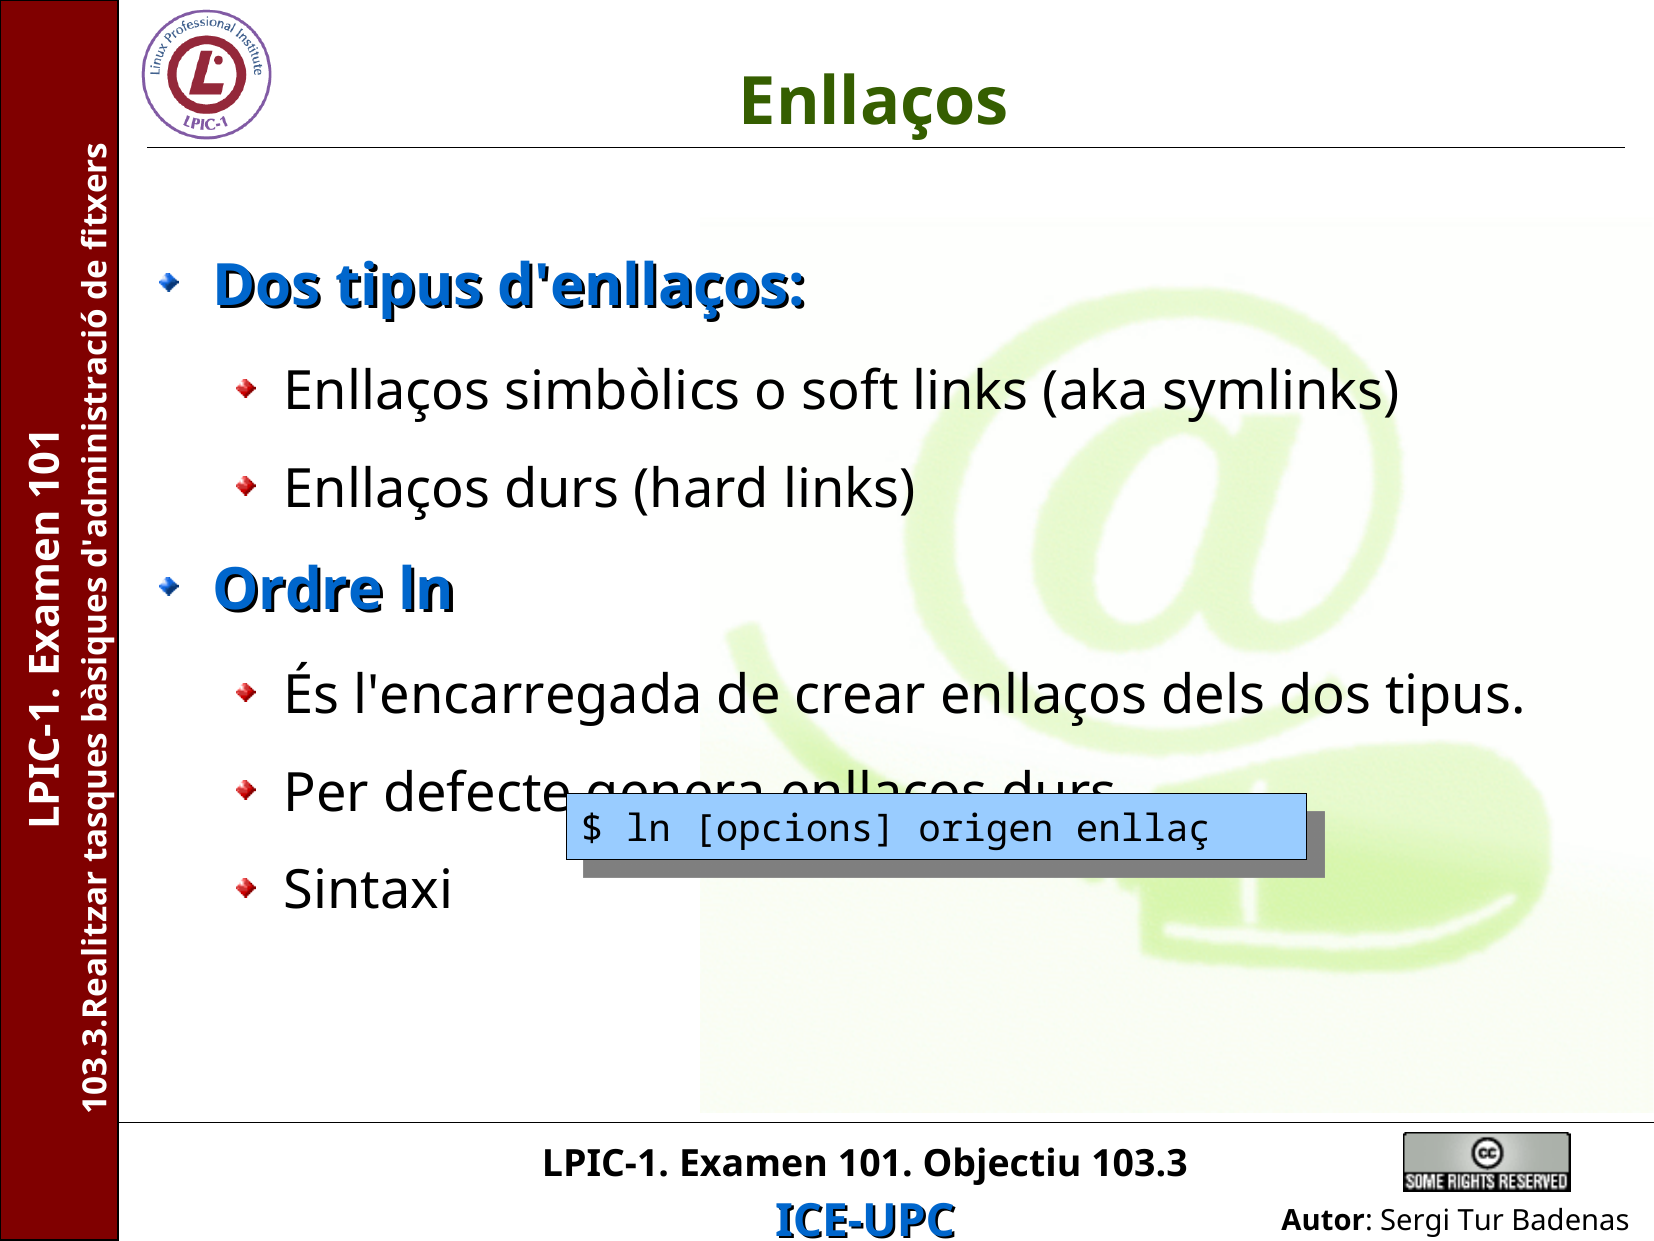

# Enllaços
Dos tipus d'enllaços:
Enllaços simbòlics o soft links (aka symlinks)
Enllaços durs (hard links)
Ordre ln
És l'encarregada de crear enllaços dels dos tipus.
Per defecte genera enllaços durs
Sintaxi
$ ln [opcions] origen enllaç